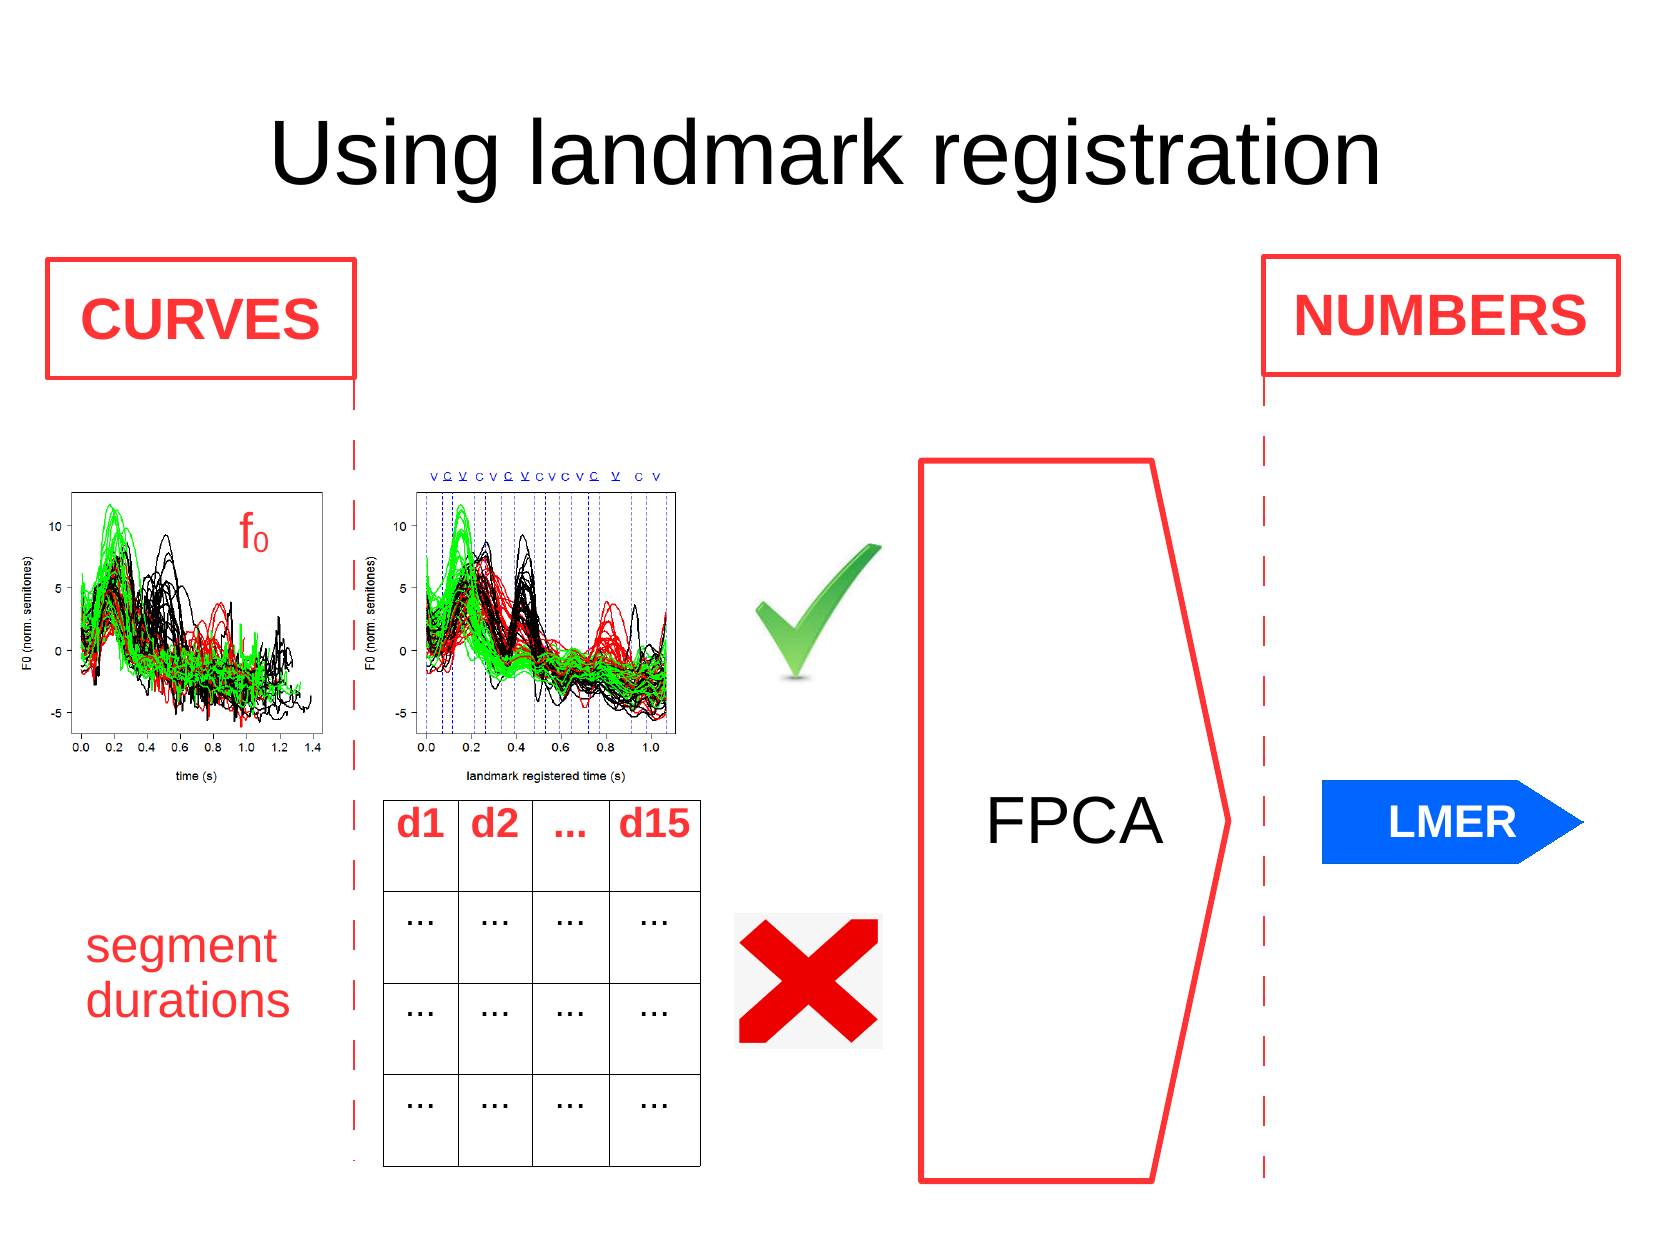

# Using landmark registration
NUMBERS
CURVES
FPCA
f0
LMER
| d1 | d2 | ... | d15 |
| --- | --- | --- | --- |
| ... | ... | ... | ... |
| ... | ... | ... | ... |
| ... | ... | ... | ... |
segment
durations